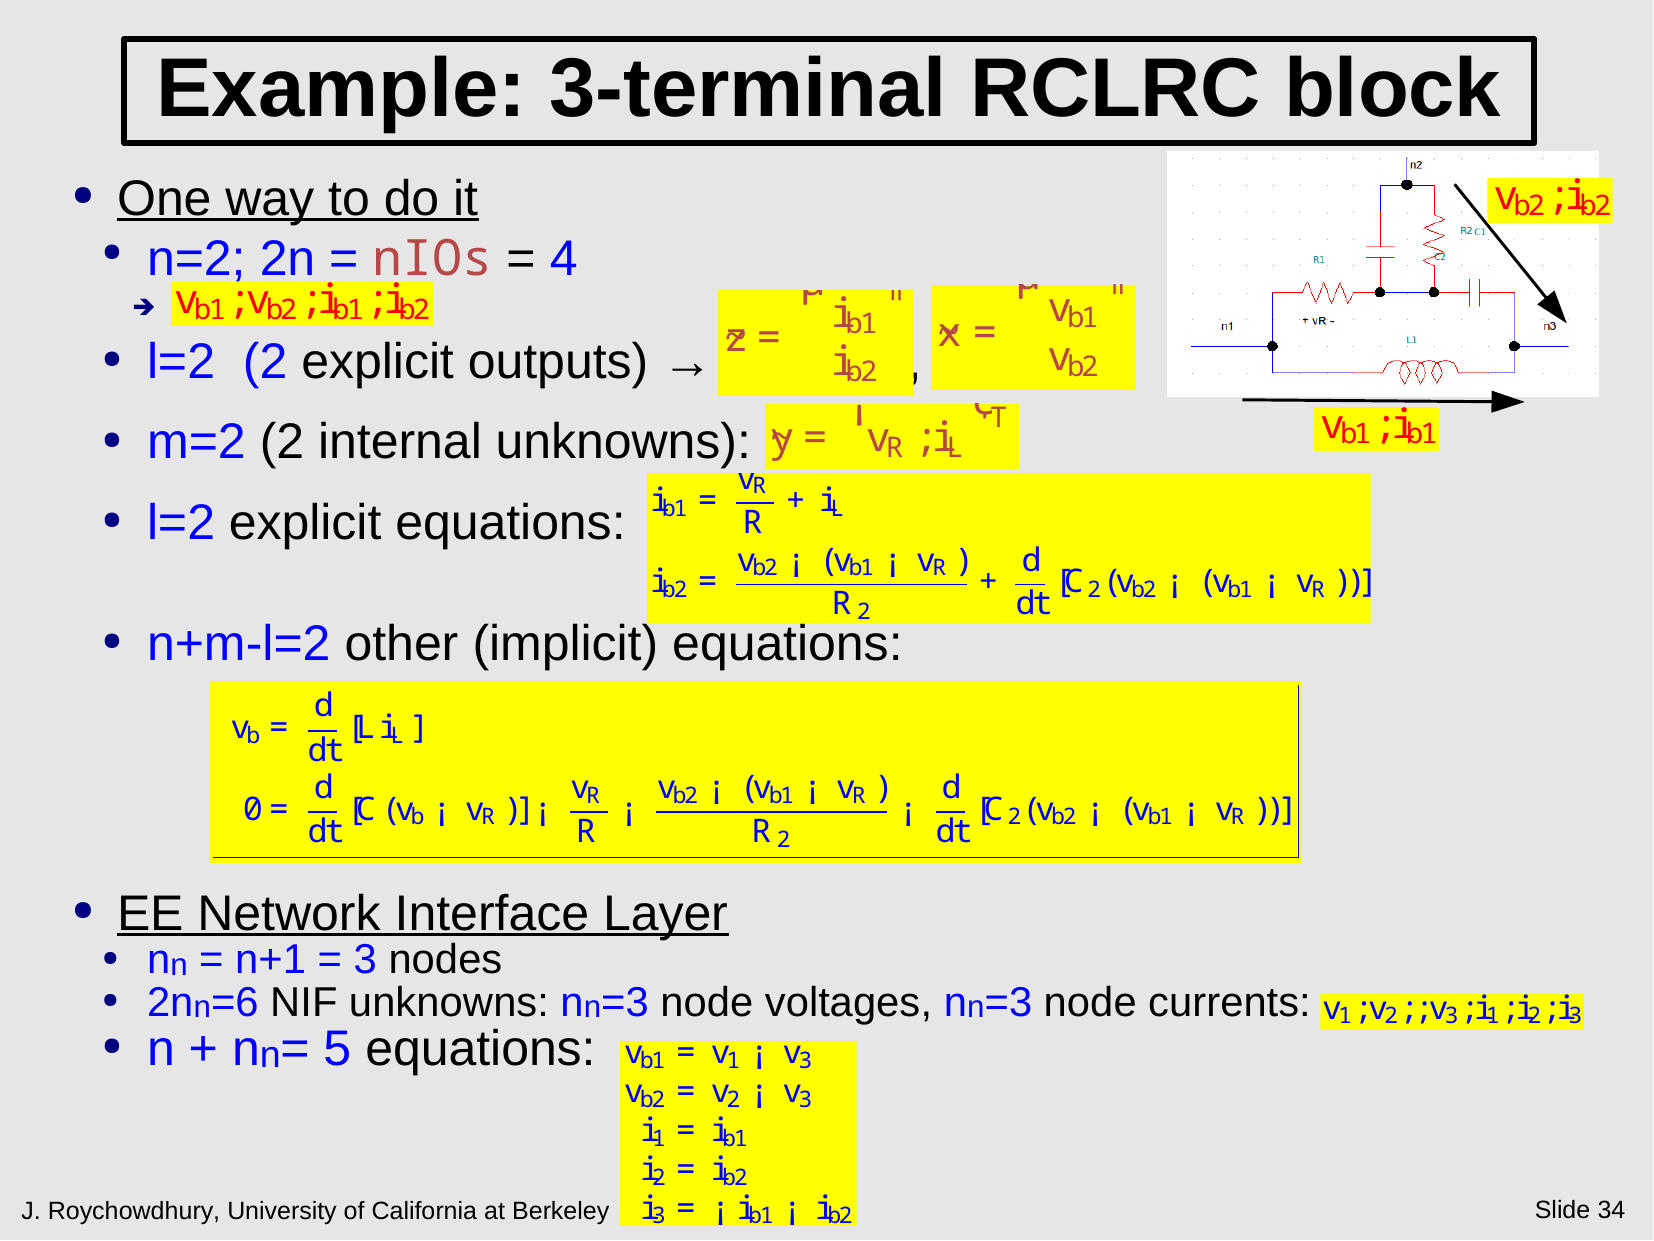

# Example: 3-terminal RCLRC block
One way to do it
n=2; 2n = nIOs = 4
l=2 (2 explicit outputs) → ,
m=2 (2 internal unknowns):
l=2 explicit equations:
n+m-l=2 other (implicit) equations:
EE Network Interface Layer
nn = n+1 = 3 nodes
2nn=6 NIF unknowns: nn=3 node voltages, nn=3 node currents:
n + nn= 5 equations: